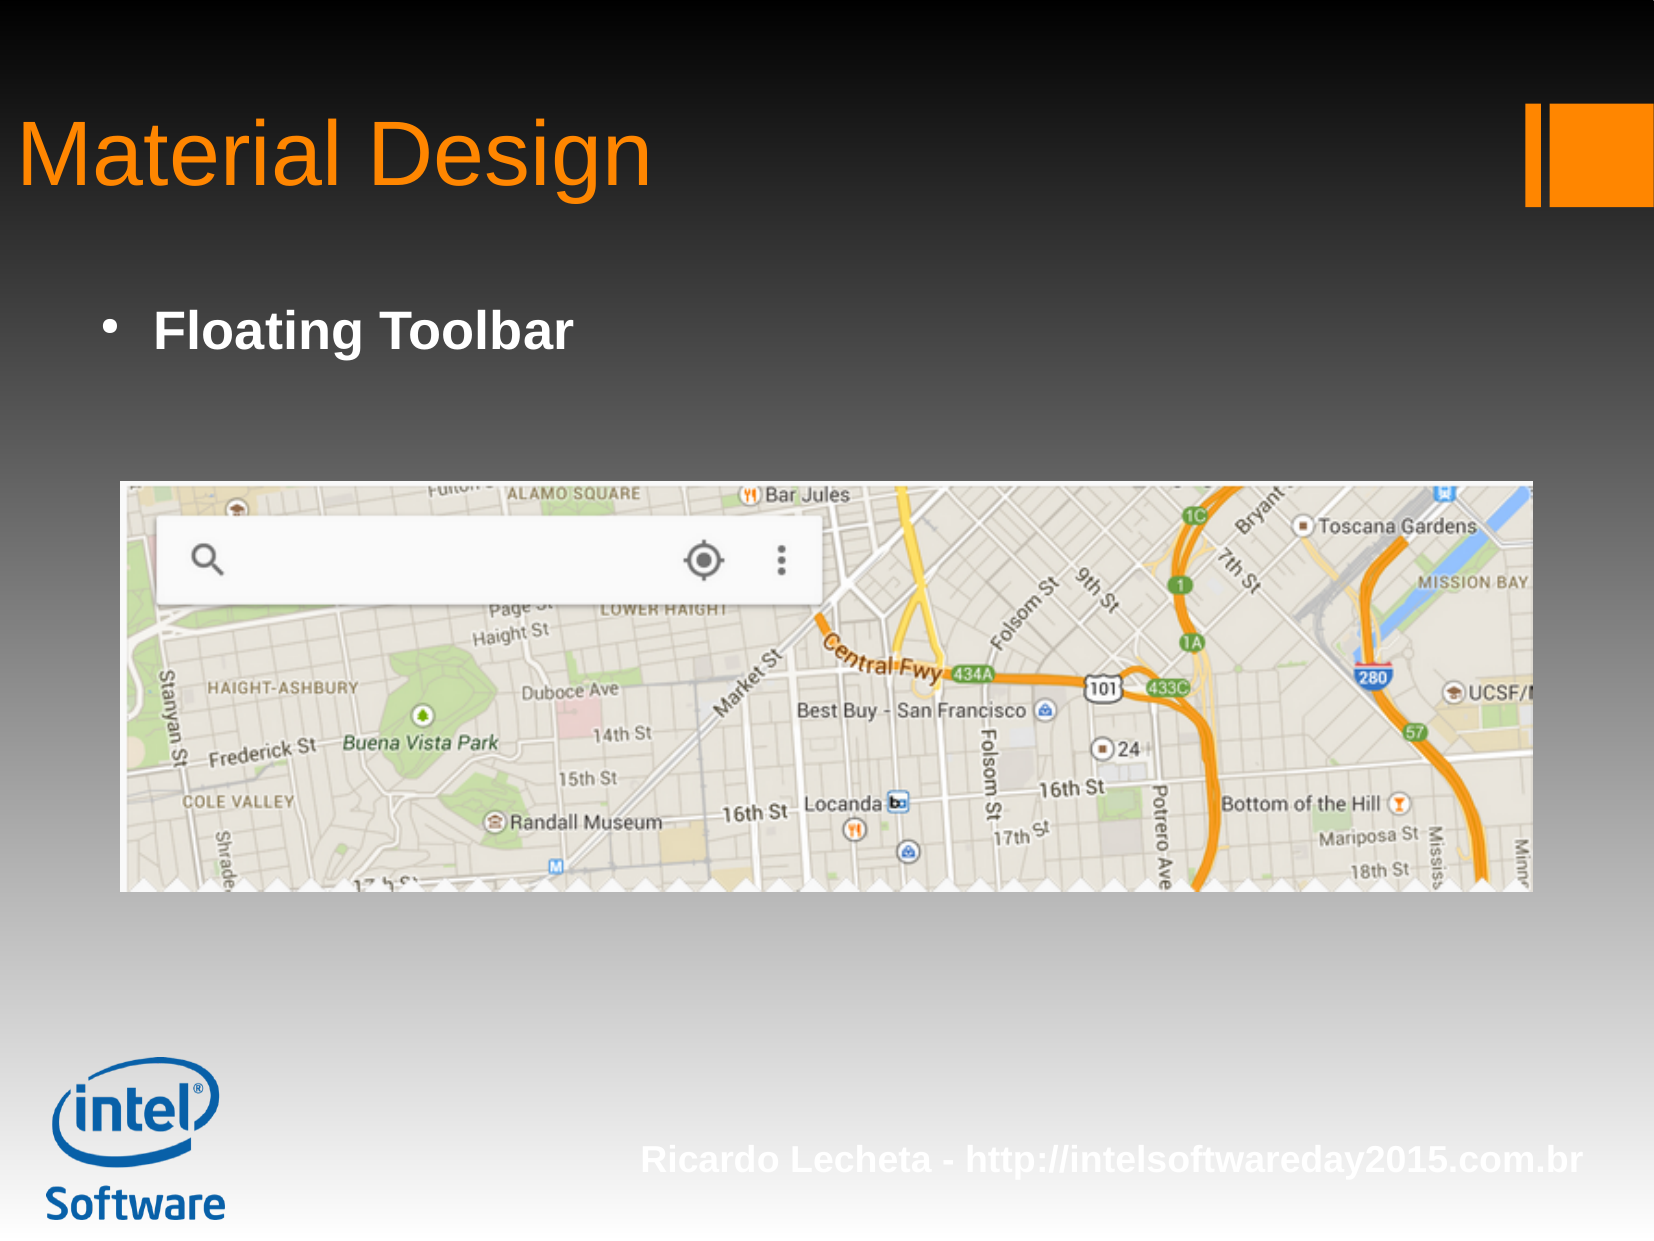

# Material Design
Floating Toolbar
Ricardo Lecheta - http://intelsoftwareday2015.com.br